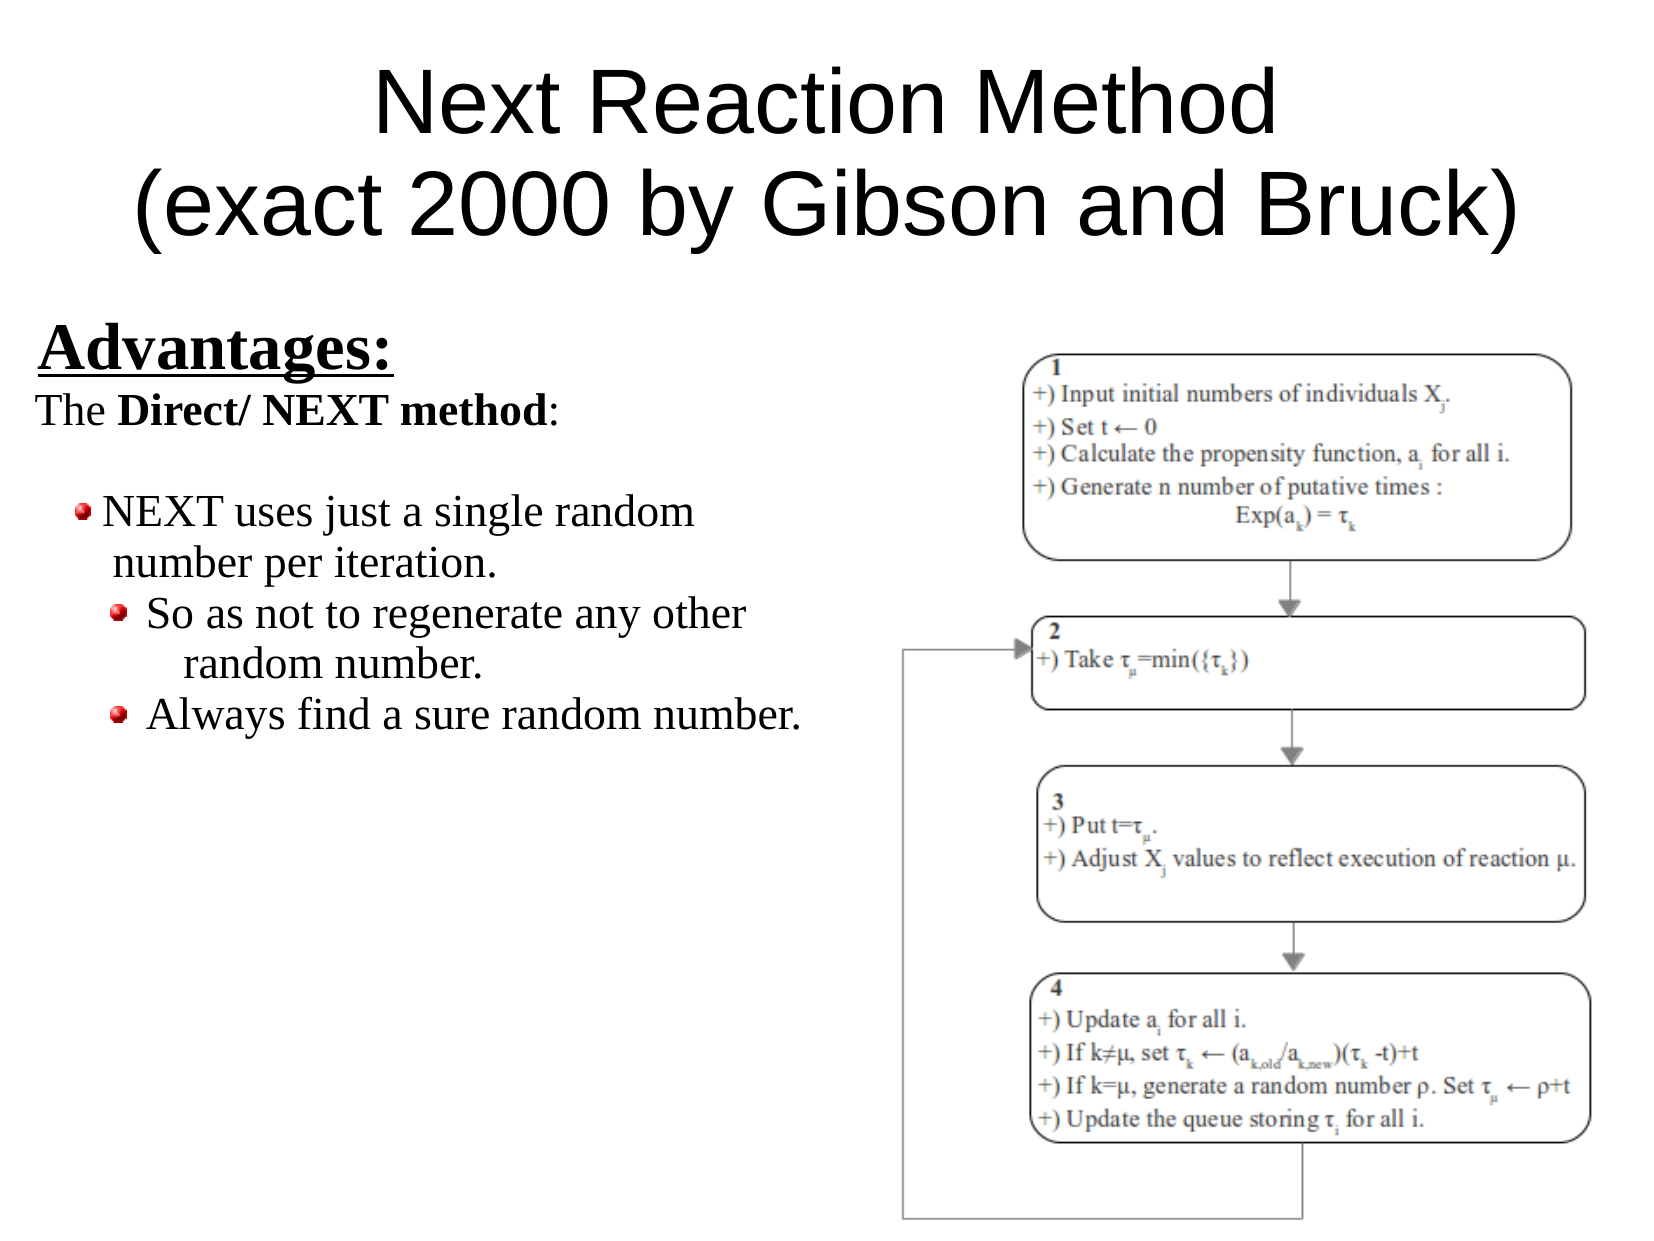

# Next Reaction Method (exact 2000 by Gibson and Bruck)
Advantages:
 The Direct/ NEXT method:
 NEXT uses just a single random number per iteration.
So as not to regenerate any other random number.
Always find a sure random number.